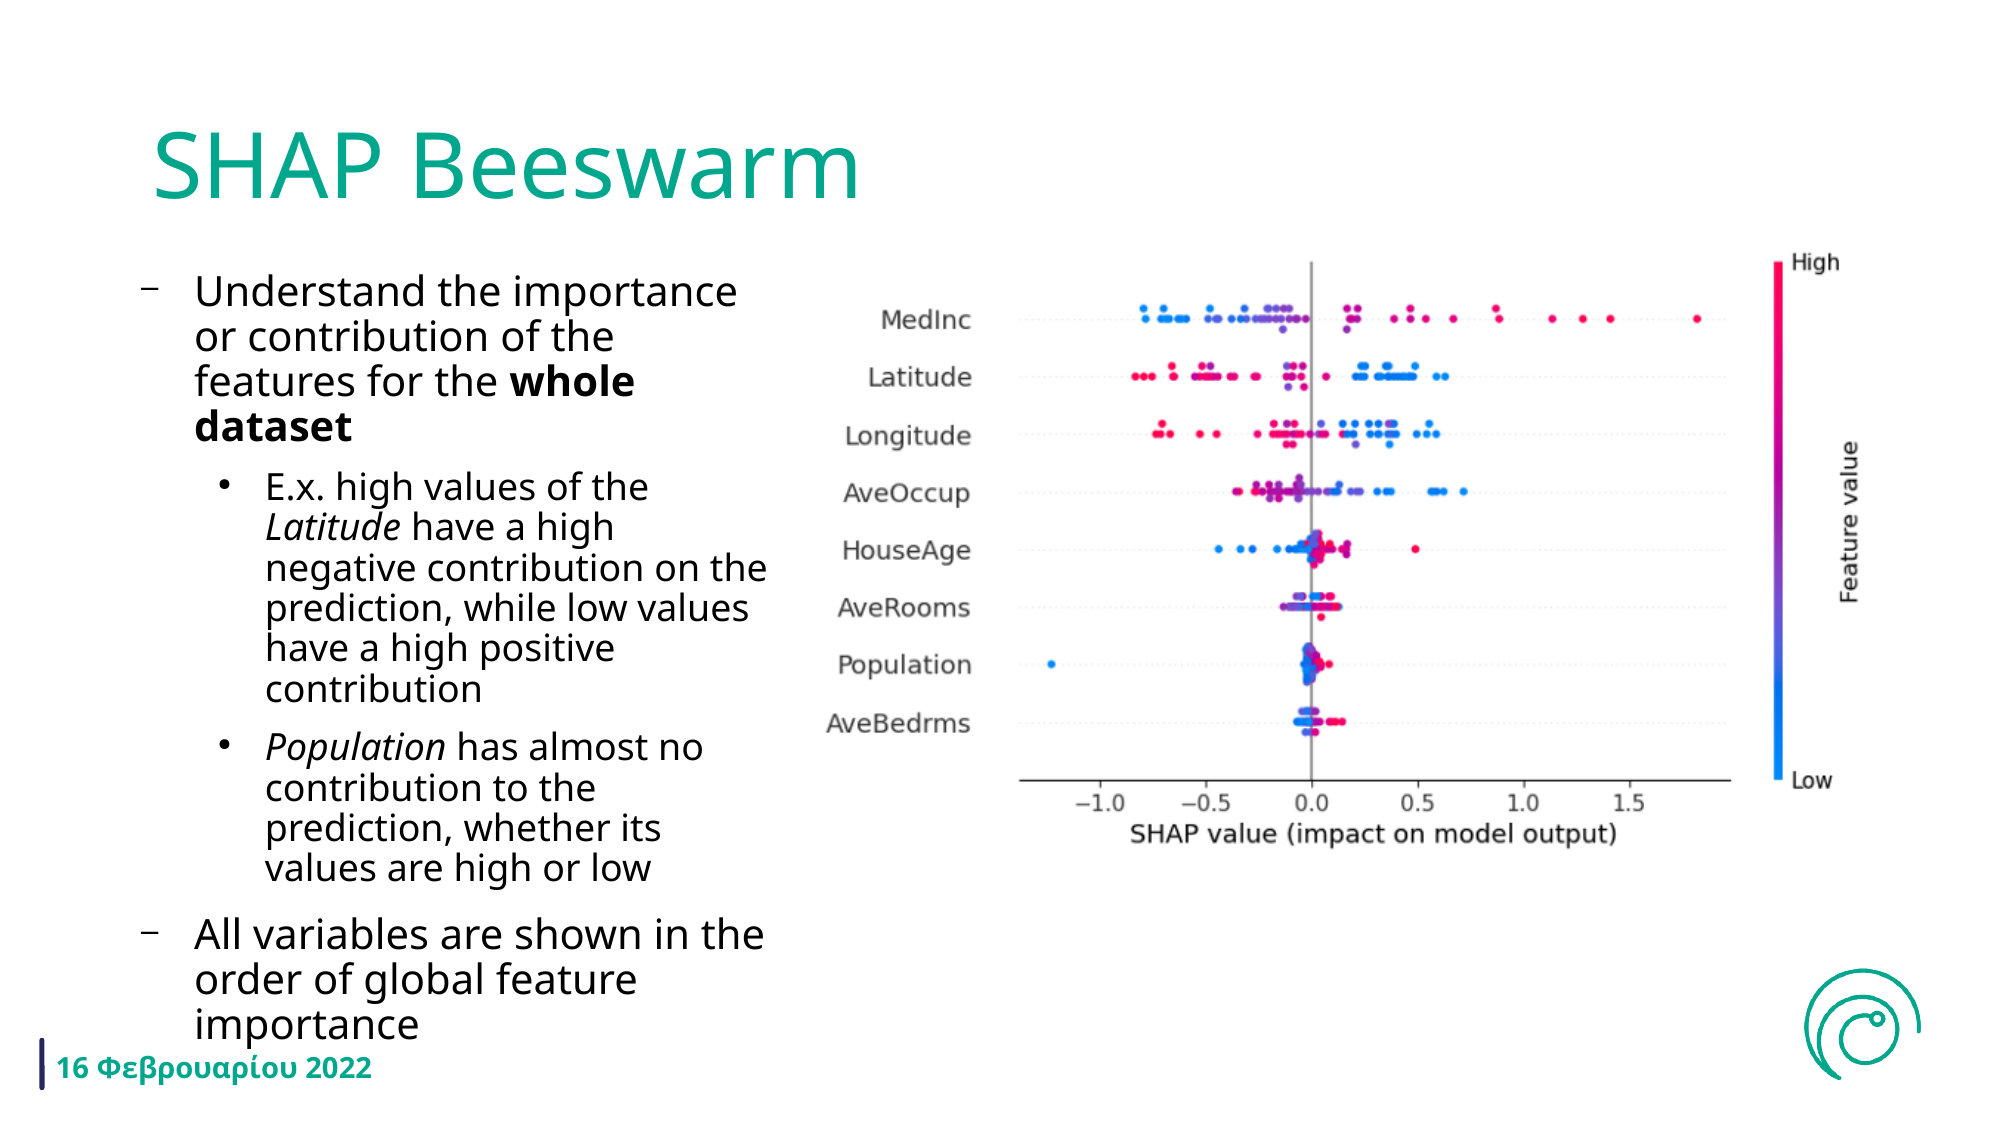

# SHAP Beeswarm
Understand the importance or contribution of the features for the whole dataset
E.x. high values of the Latitude have a high negative contribution on the prediction, while low values have a high positive contribution
Population has almost no contribution to the prediction, whether its values are high or low
All variables are shown in the order of global feature importance